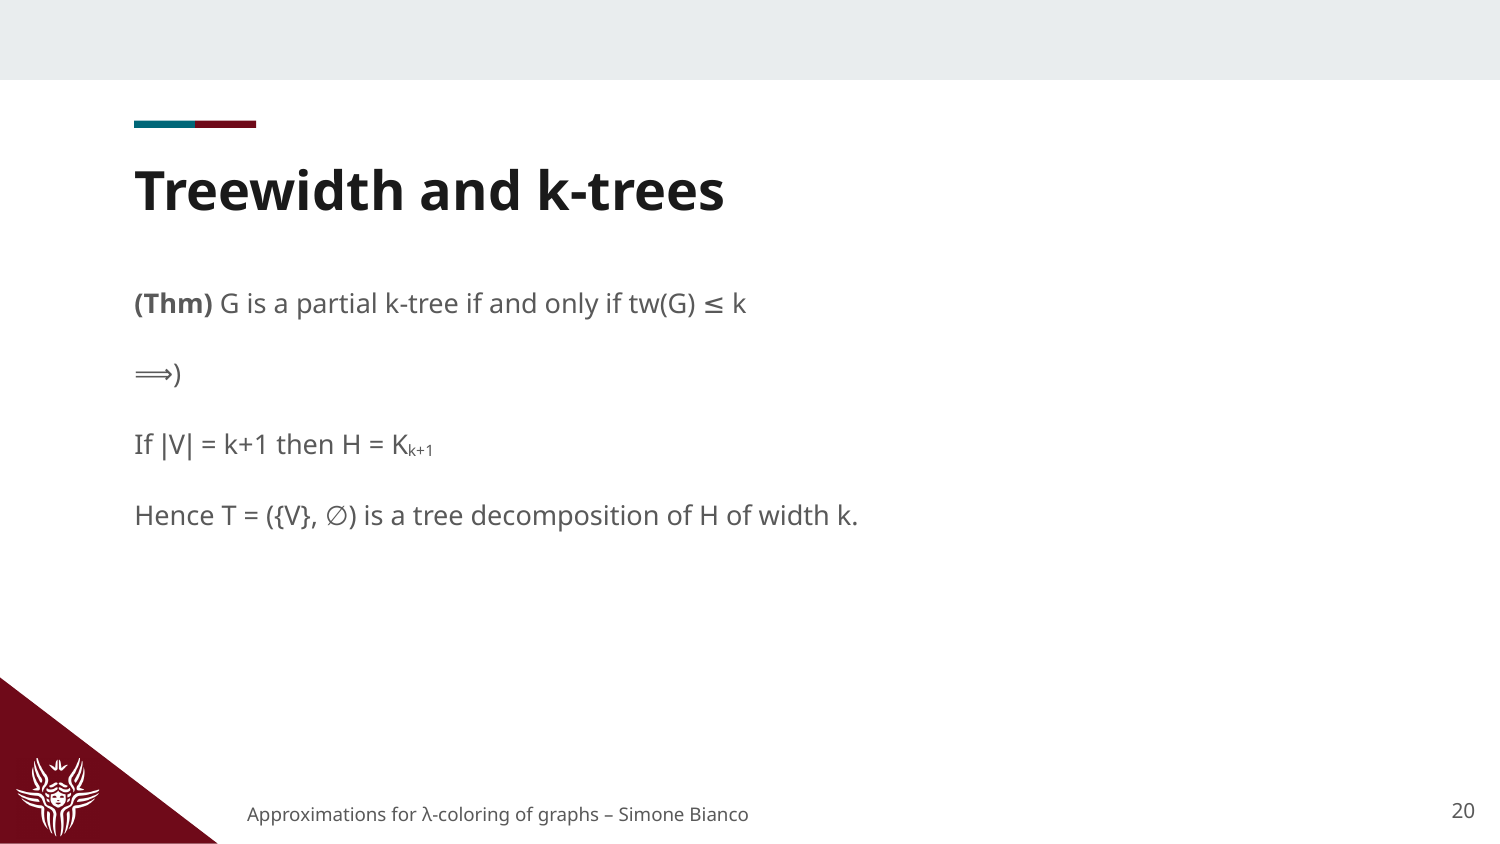

# Treewidth and k-trees
(Thm) G is a partial k-tree if and only if tw(G) ≤ k
⟹)
If |V| = k+1 then H = Kk+1
Hence T = ({V}, ∅) is a tree decomposition of H of width k.
Approximations for λ-coloring of graphs – Simone Bianco